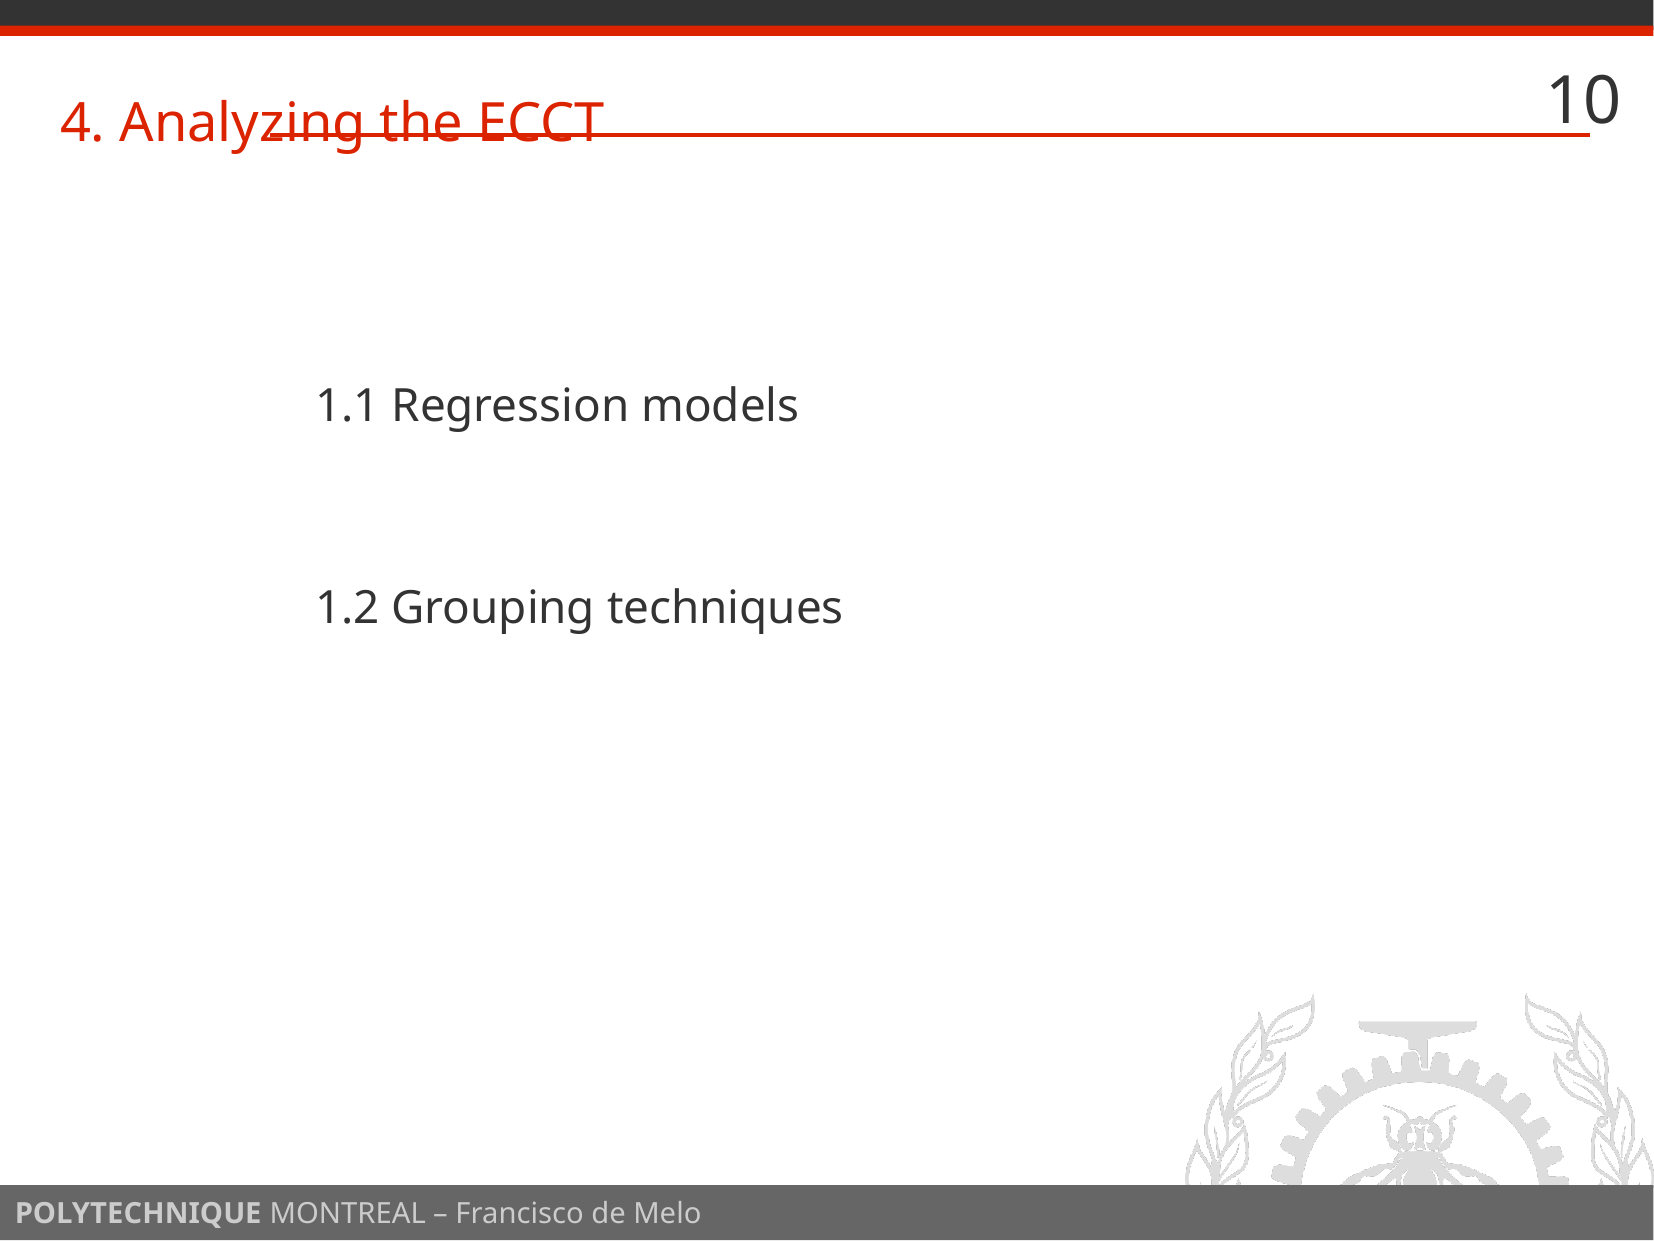

4. Analyzing the ECCT
10
		1.1 Regression models
		1.2 Grouping techniques
POLYTECHNIQUE MONTREAL – Francisco de Melo